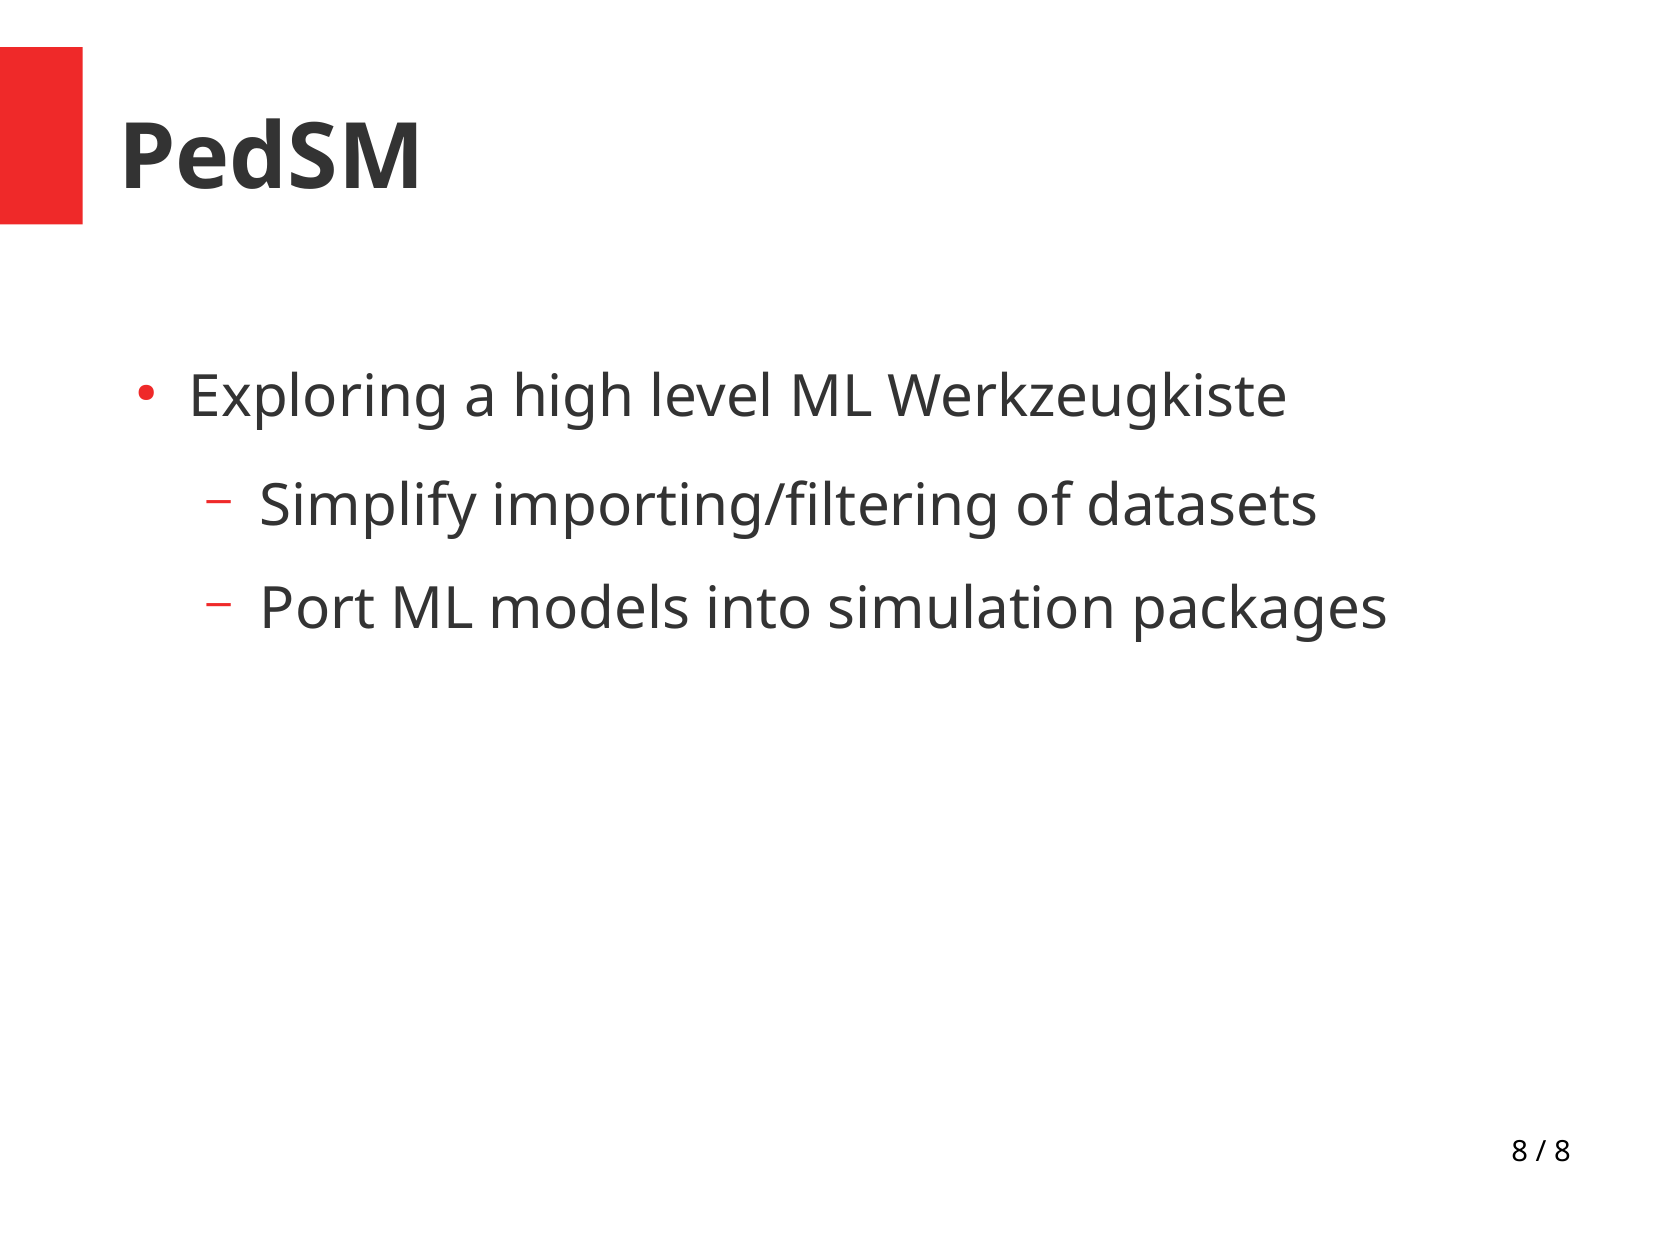

# PedSM
Exploring a high level ML Werkzeugkiste
Simplify importing/filtering of datasets
Port ML models into simulation packages
8